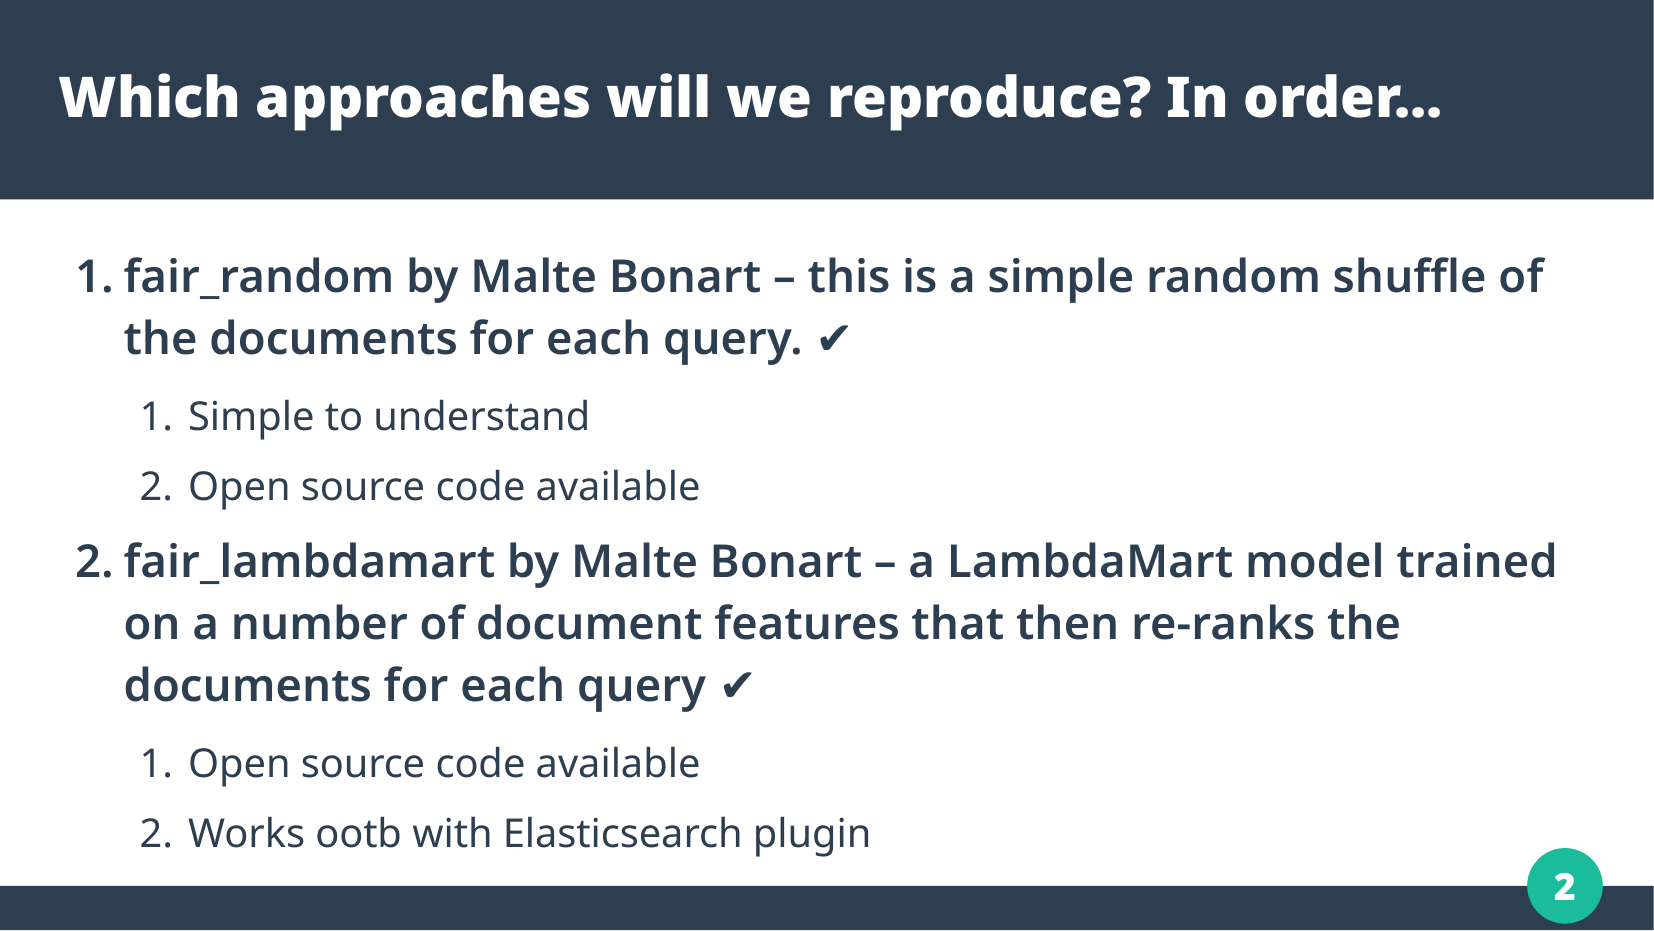

# Which approaches will we reproduce? In order...
fair_random by Malte Bonart – this is a simple random shuffle of the documents for each query. ✔
Simple to understand
Open source code available
fair_lambdamart by Malte Bonart – a LambdaMart model trained on a number of document features that then re-ranks the documents for each query ✔
Open source code available
Works ootb with Elasticsearch plugin